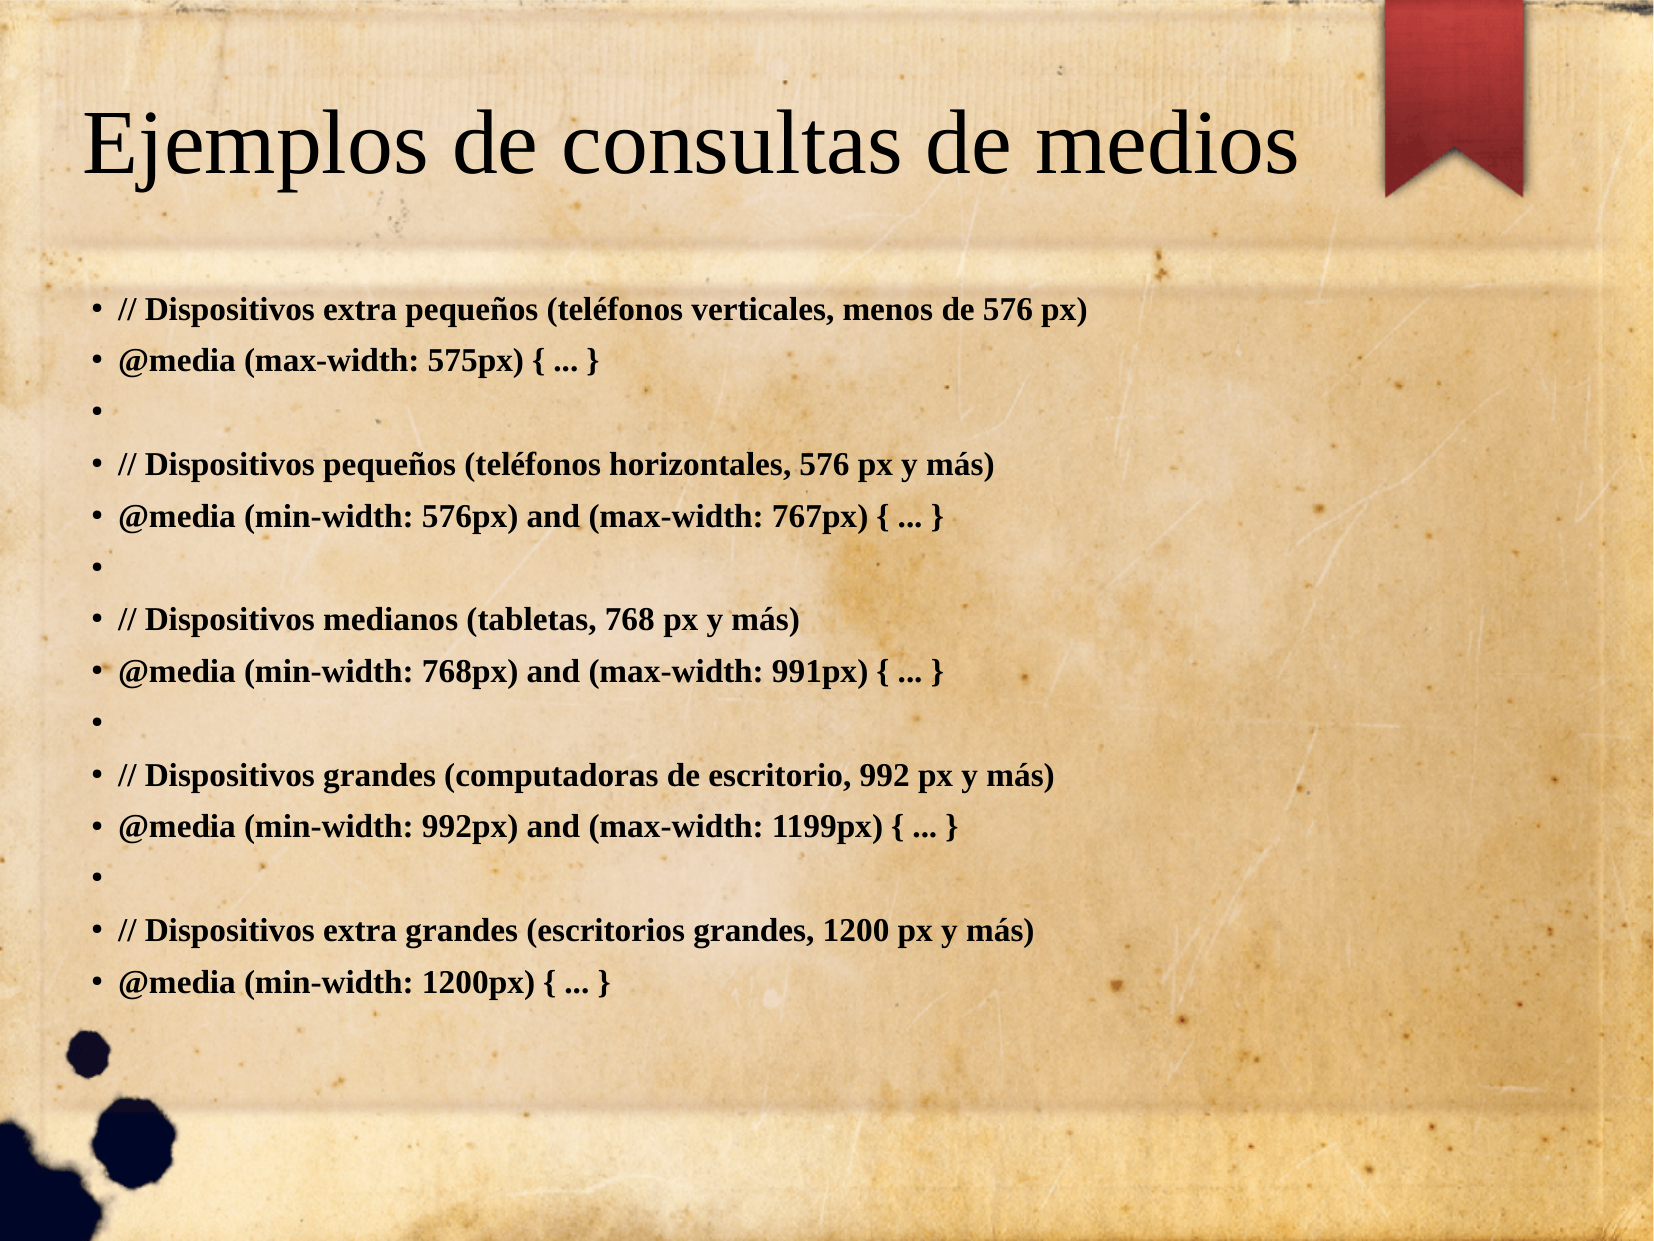

# Ejemplos de consultas de medios
// Dispositivos extra pequeños (teléfonos verticales, menos de 576 px)
@media (max-width: 575px) { ... }
// Dispositivos pequeños (teléfonos horizontales, 576 px y más)
@media (min-width: 576px) and (max-width: 767px) { ... }
// Dispositivos medianos (tabletas, 768 px y más)
@media (min-width: 768px) and (max-width: 991px) { ... }
// Dispositivos grandes (computadoras de escritorio, 992 px y más)
@media (min-width: 992px) and (max-width: 1199px) { ... }
// Dispositivos extra grandes (escritorios grandes, 1200 px y más)
@media (min-width: 1200px) { ... }